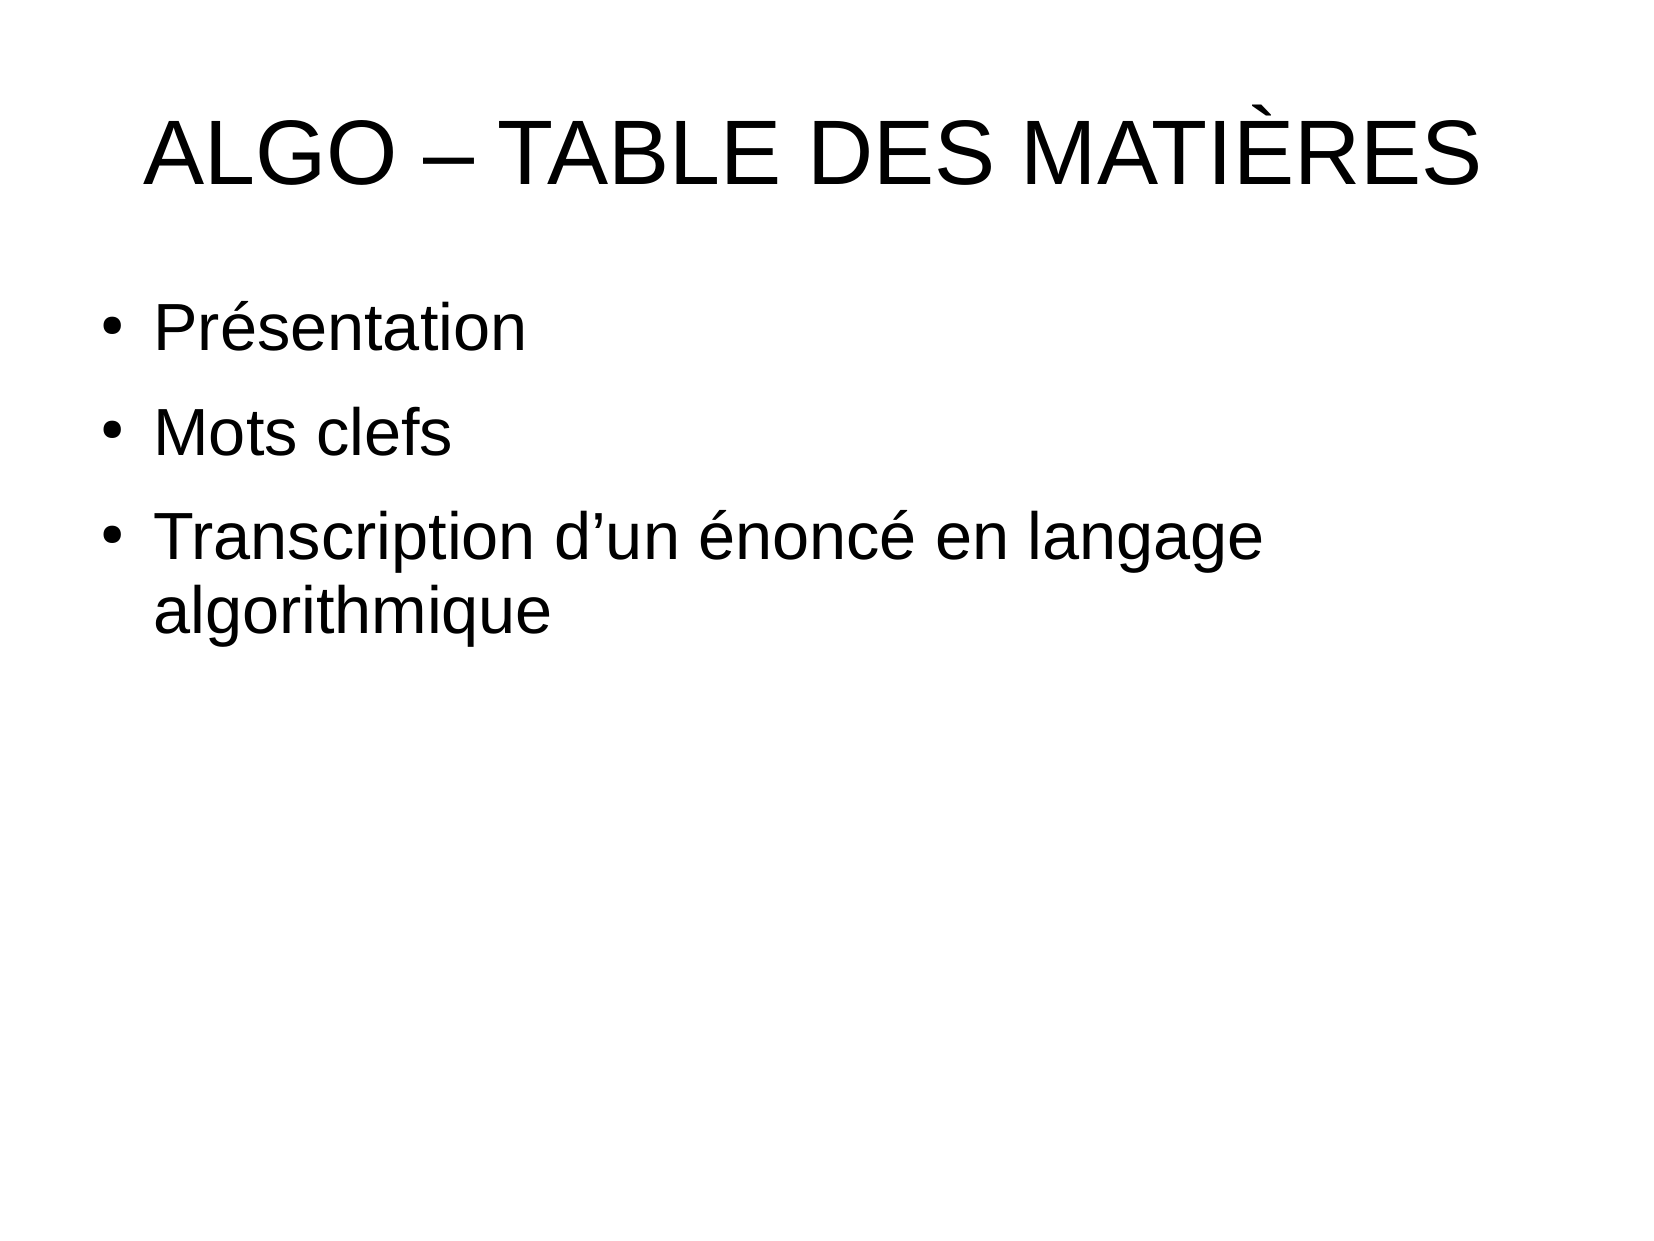

# ALGO – TABLE DES MATIÈRES
Présentation
Mots clefs
Transcription d’un énoncé en langage algorithmique